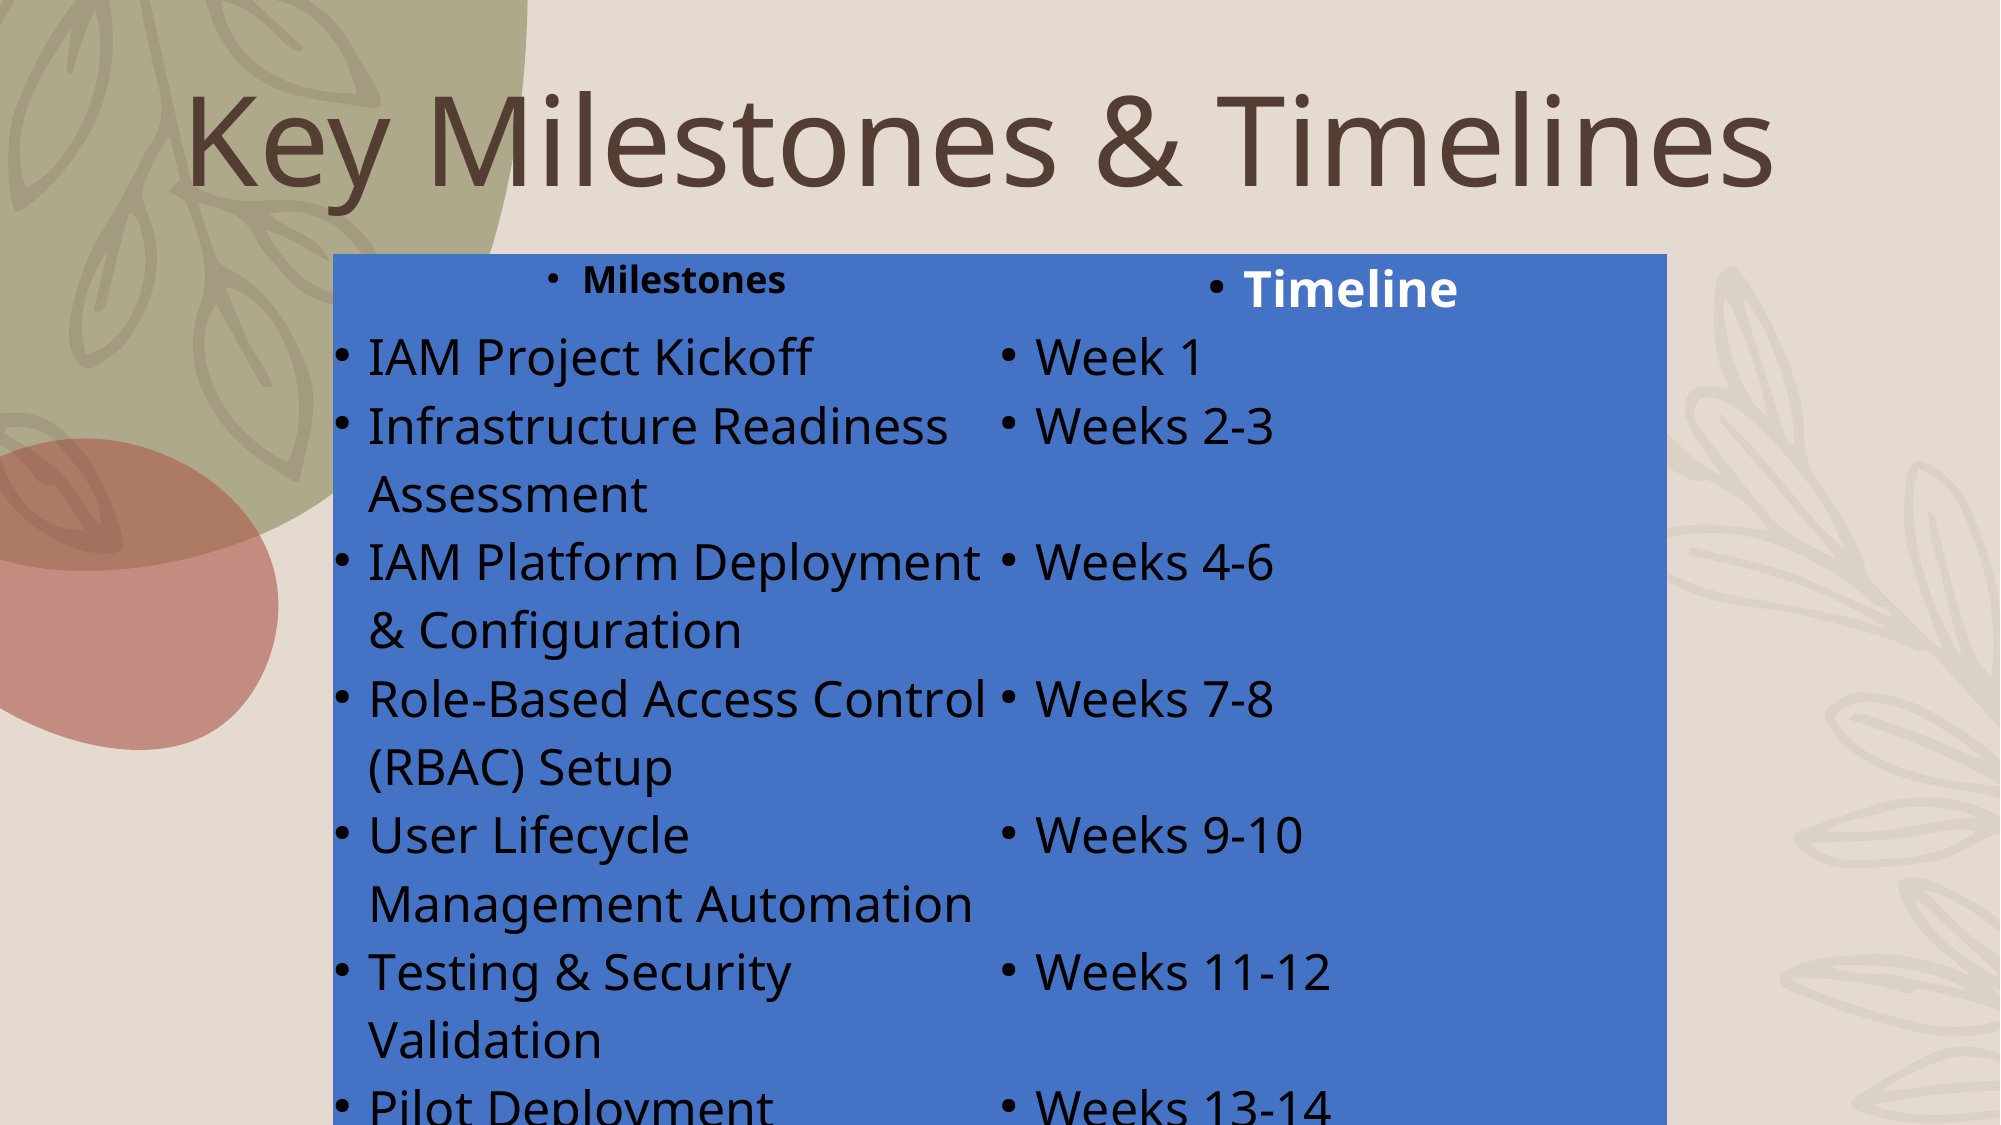

Key Milestones & Timelines
| Milestones | Timeline |
| --- | --- |
| IAM Project Kickoff | Week 1 |
| Infrastructure Readiness Assessment | Weeks 2-3 |
| IAM Platform Deployment & Configuration | Weeks 4-6 |
| Role-Based Access Control (RBAC) Setup | Weeks 7-8 |
| User Lifecycle Management Automation | Weeks 9-10 |
| Testing & Security Validation | Weeks 11-12 |
| Pilot Deployment | Weeks 13-14 |
| Organization-Wide Rollout | Weeks 15-18 |
| Post-Implementation Monitoring | Ongoing (Week 19+) |